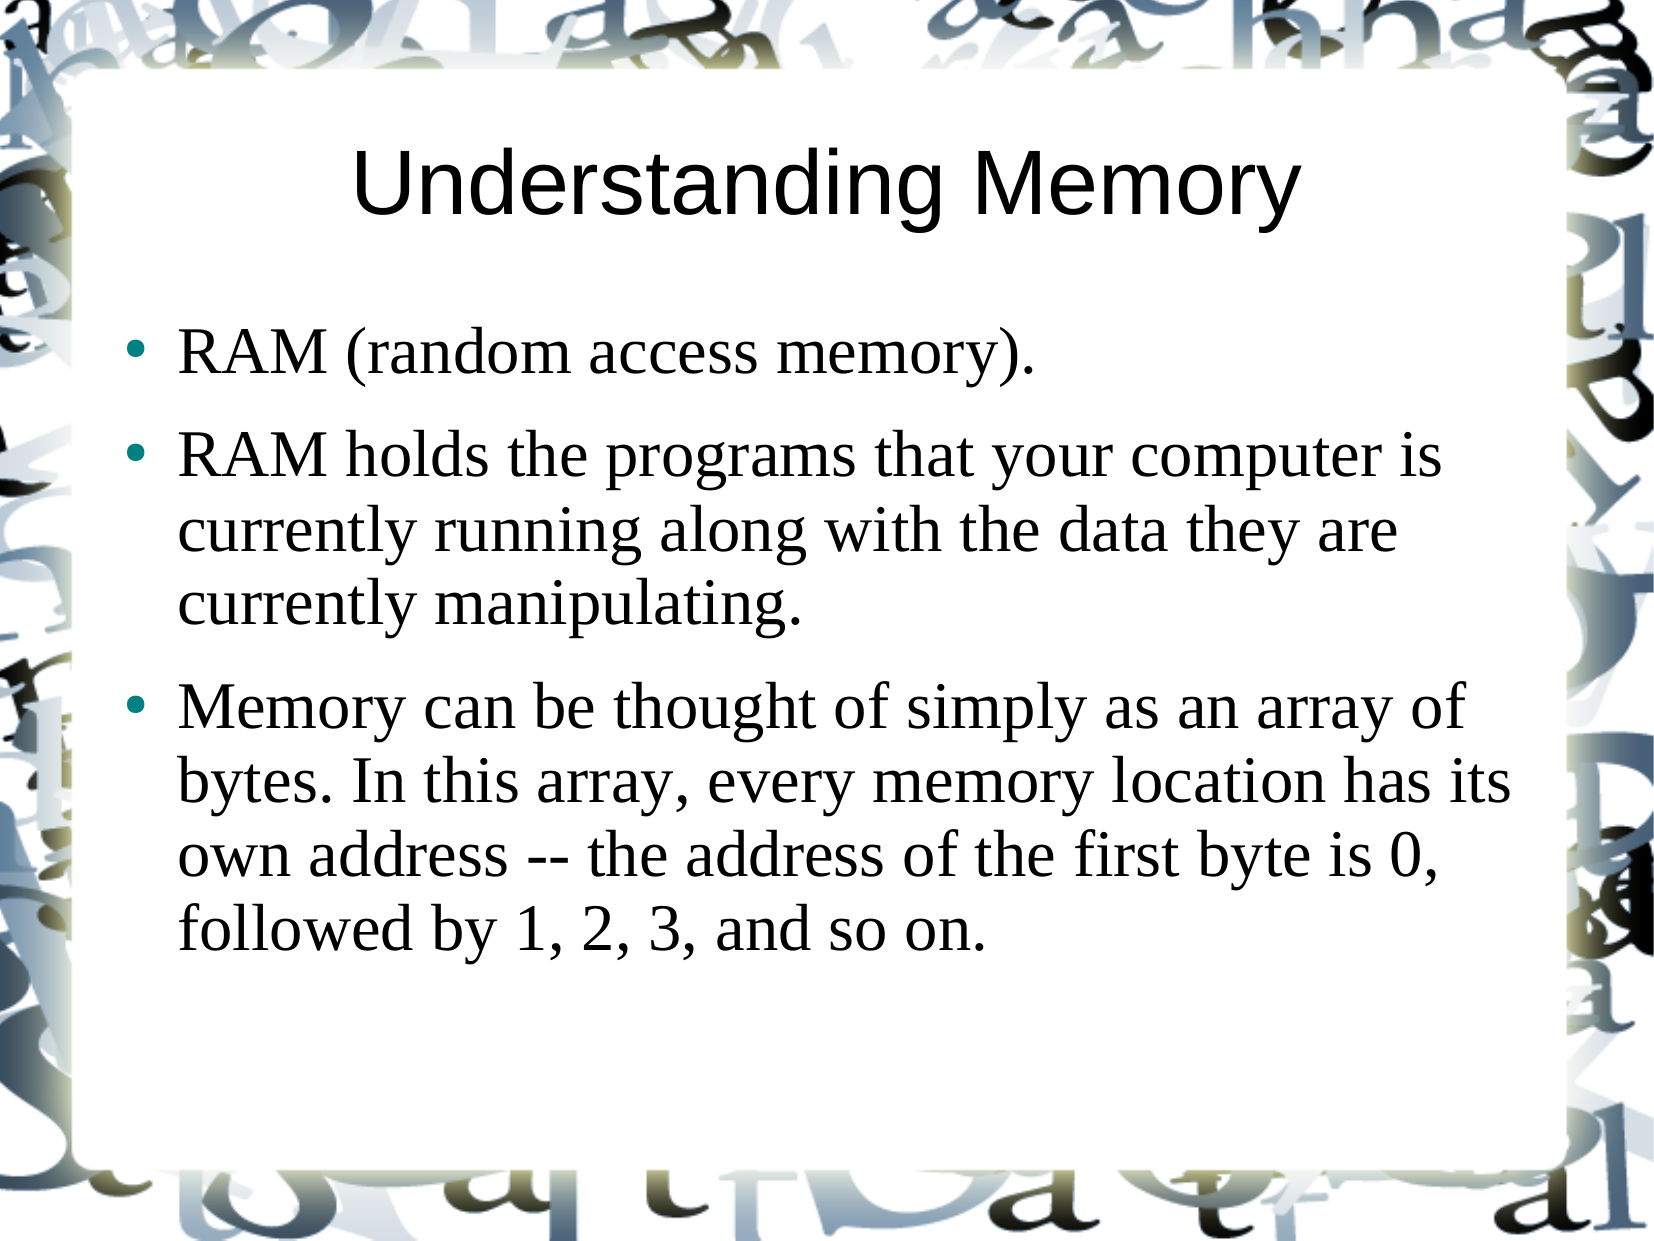

# Understanding Memory
RAM (random access memory).
RAM holds the programs that your computer is currently running along with the data they are currently manipulating.
Memory can be thought of simply as an array of bytes. In this array, every memory location has its own address -- the address of the first byte is 0, followed by 1, 2, 3, and so on.